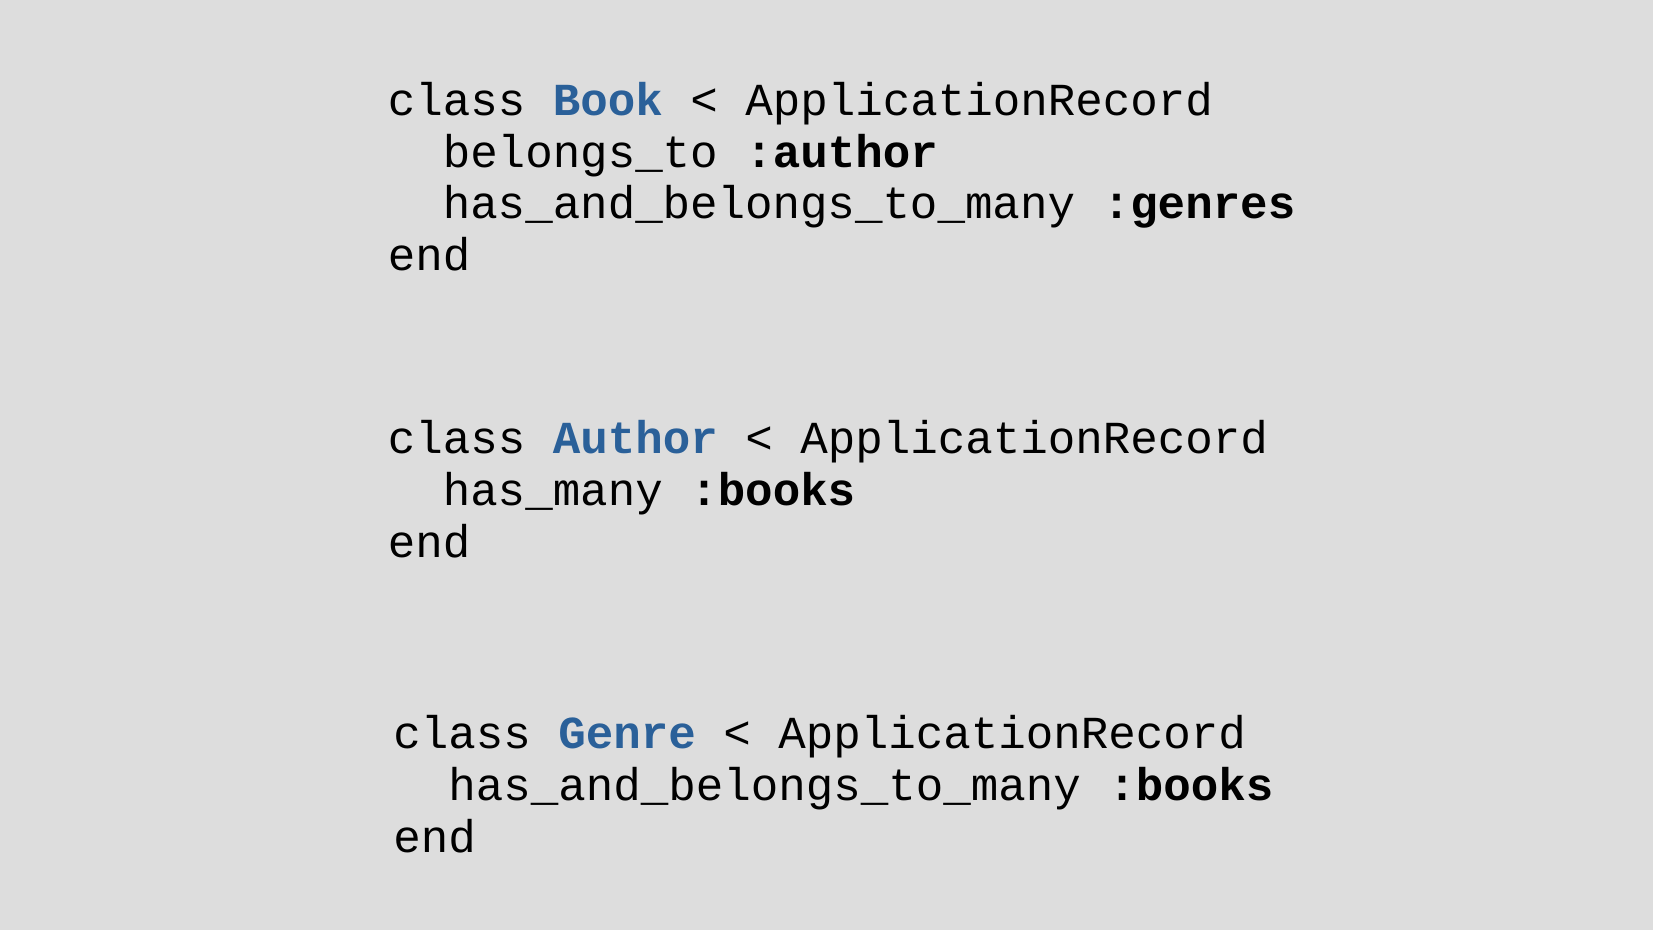

class Book < ApplicationRecord
 belongs_to :author
 has_and_belongs_to_many :genres
end
class Author < ApplicationRecord
 has_many :books
end
class Genre < ApplicationRecord
 has_and_belongs_to_many :books
end